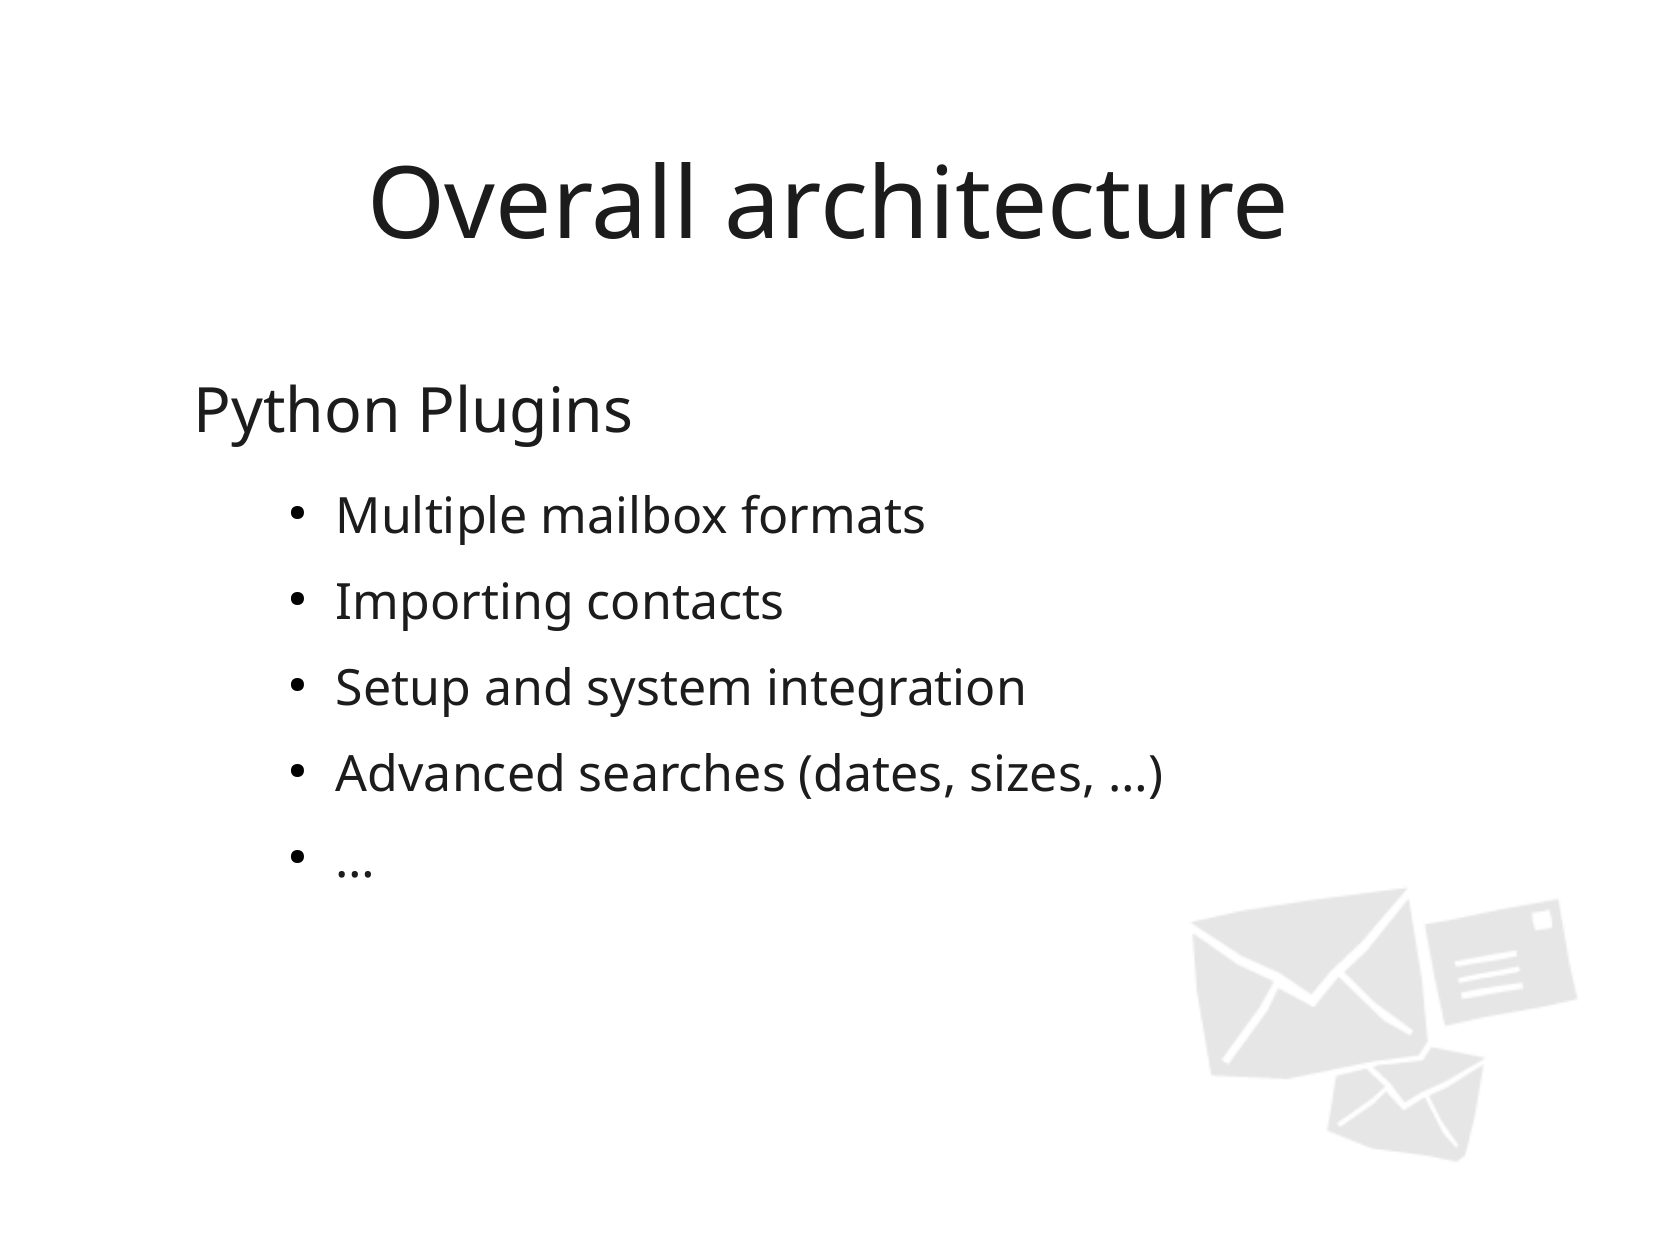

# Overall architecture
Python Plugins
Multiple mailbox formats
Importing contacts
Setup and system integration
Advanced searches (dates, sizes, …)
…